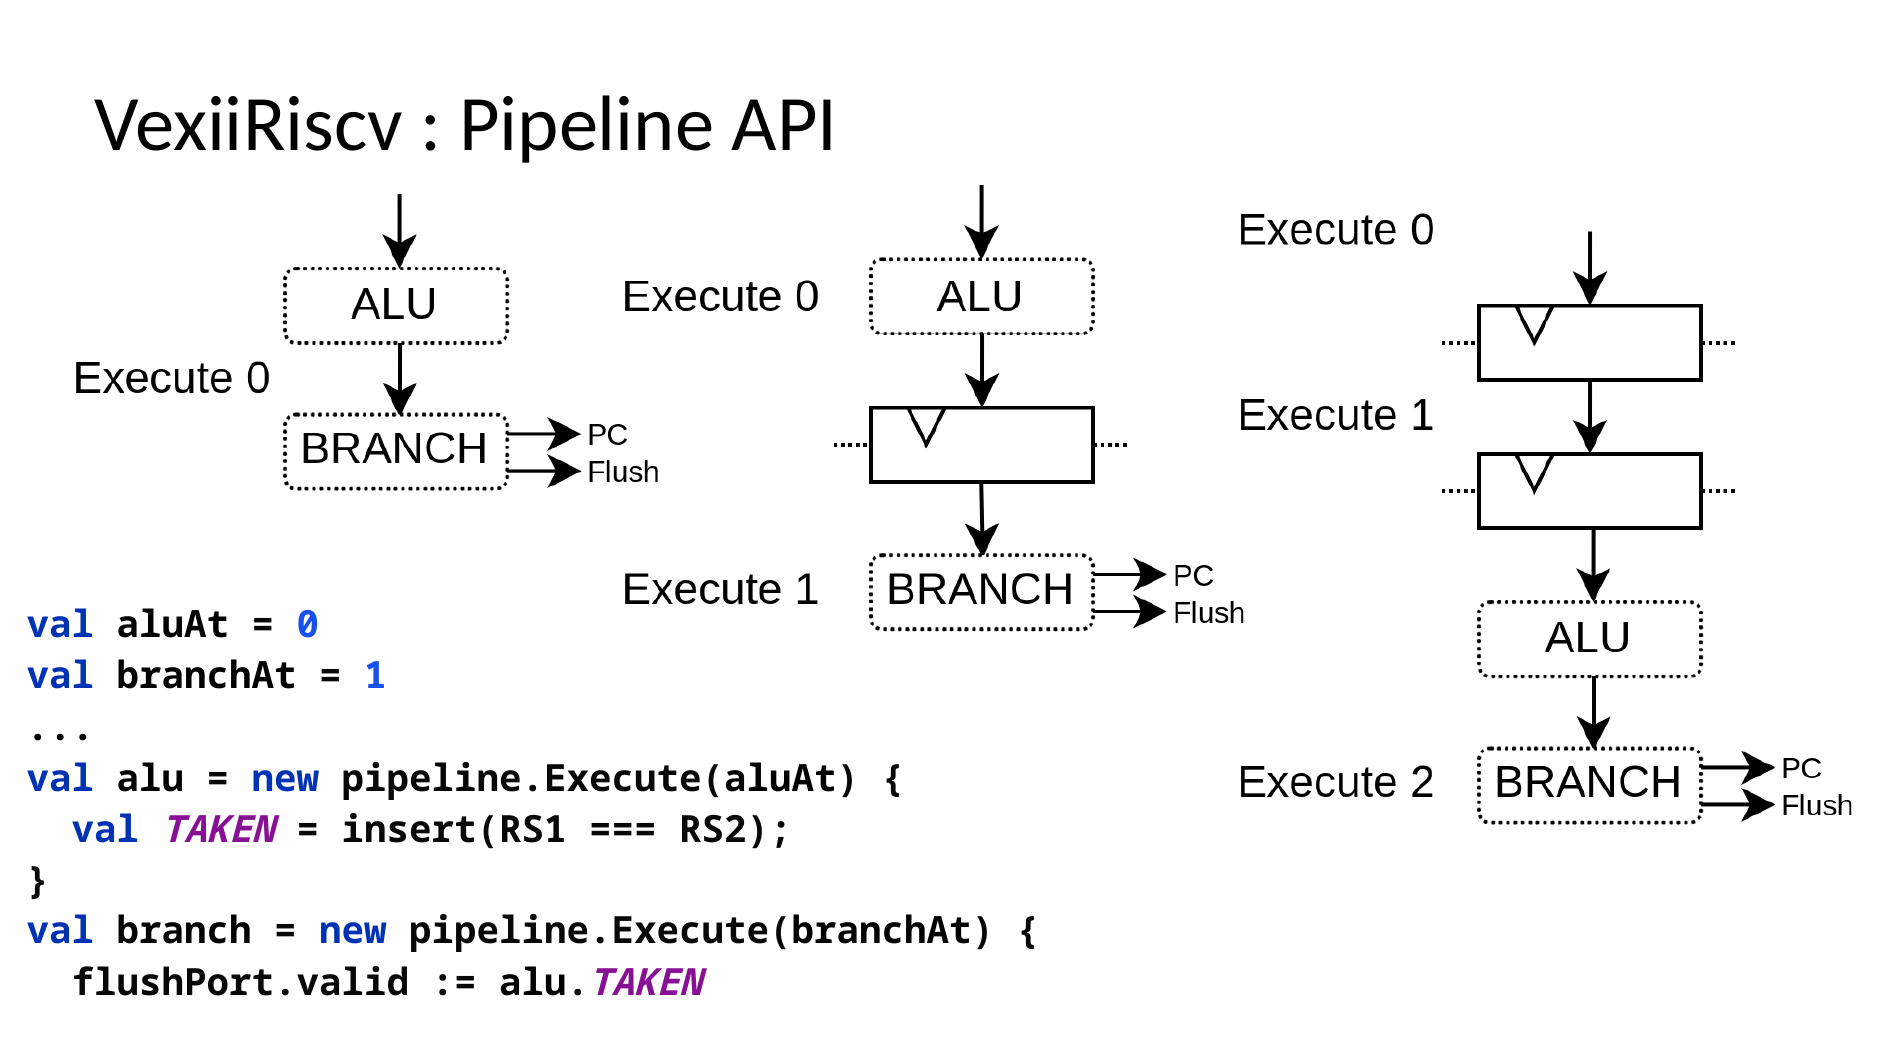

# VexiiRiscv : Pipeline API
val aluAt = 0
val branchAt = 1
...
val alu = new pipeline.Execute(aluAt) {
 val TAKEN = insert(RS1 === RS2);
}
val branch = new pipeline.Execute(branchAt) {
 flushPort.valid := alu.TAKEN
 pcPort.valid := alu.TAKEN
 pcPort.pc := ..
}